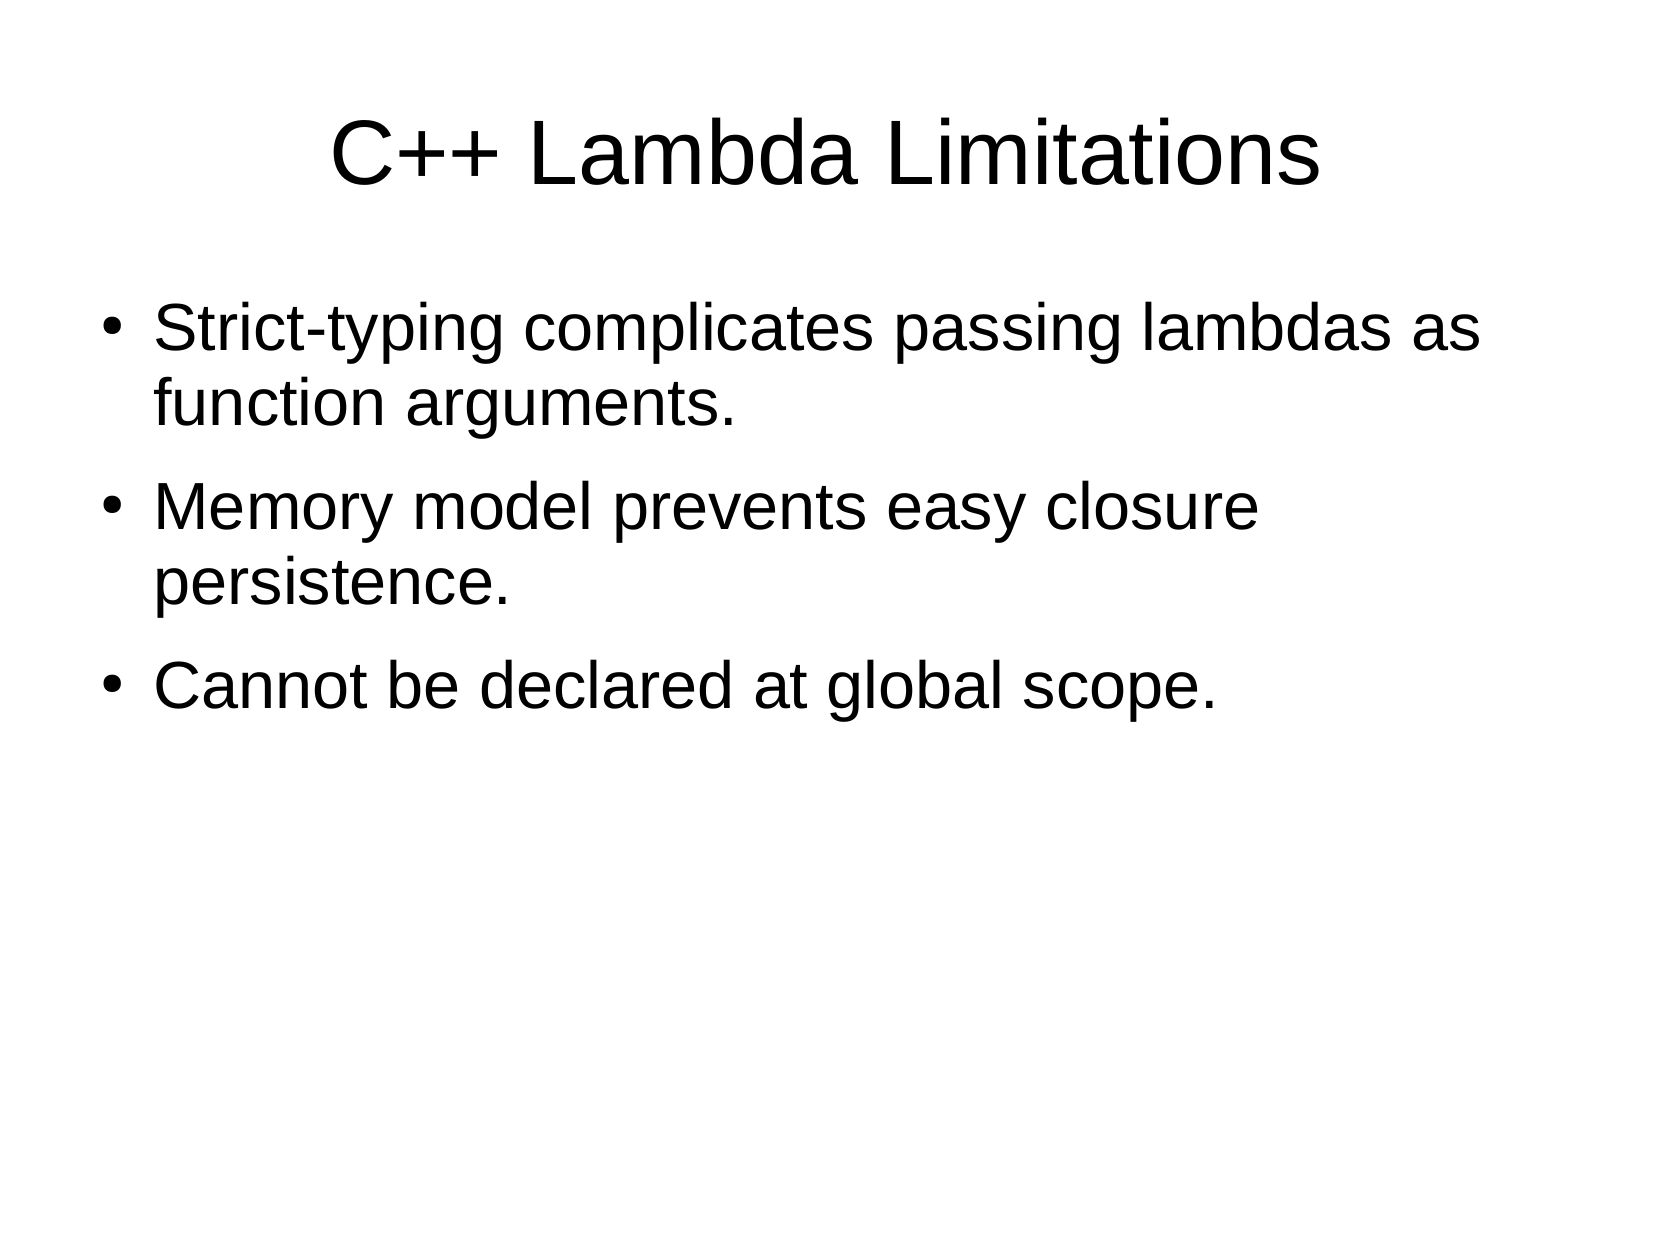

# C++ Lambda Limitations
Strict-typing complicates passing lambdas as function arguments.
Memory model prevents easy closure persistence.
Cannot be declared at global scope.